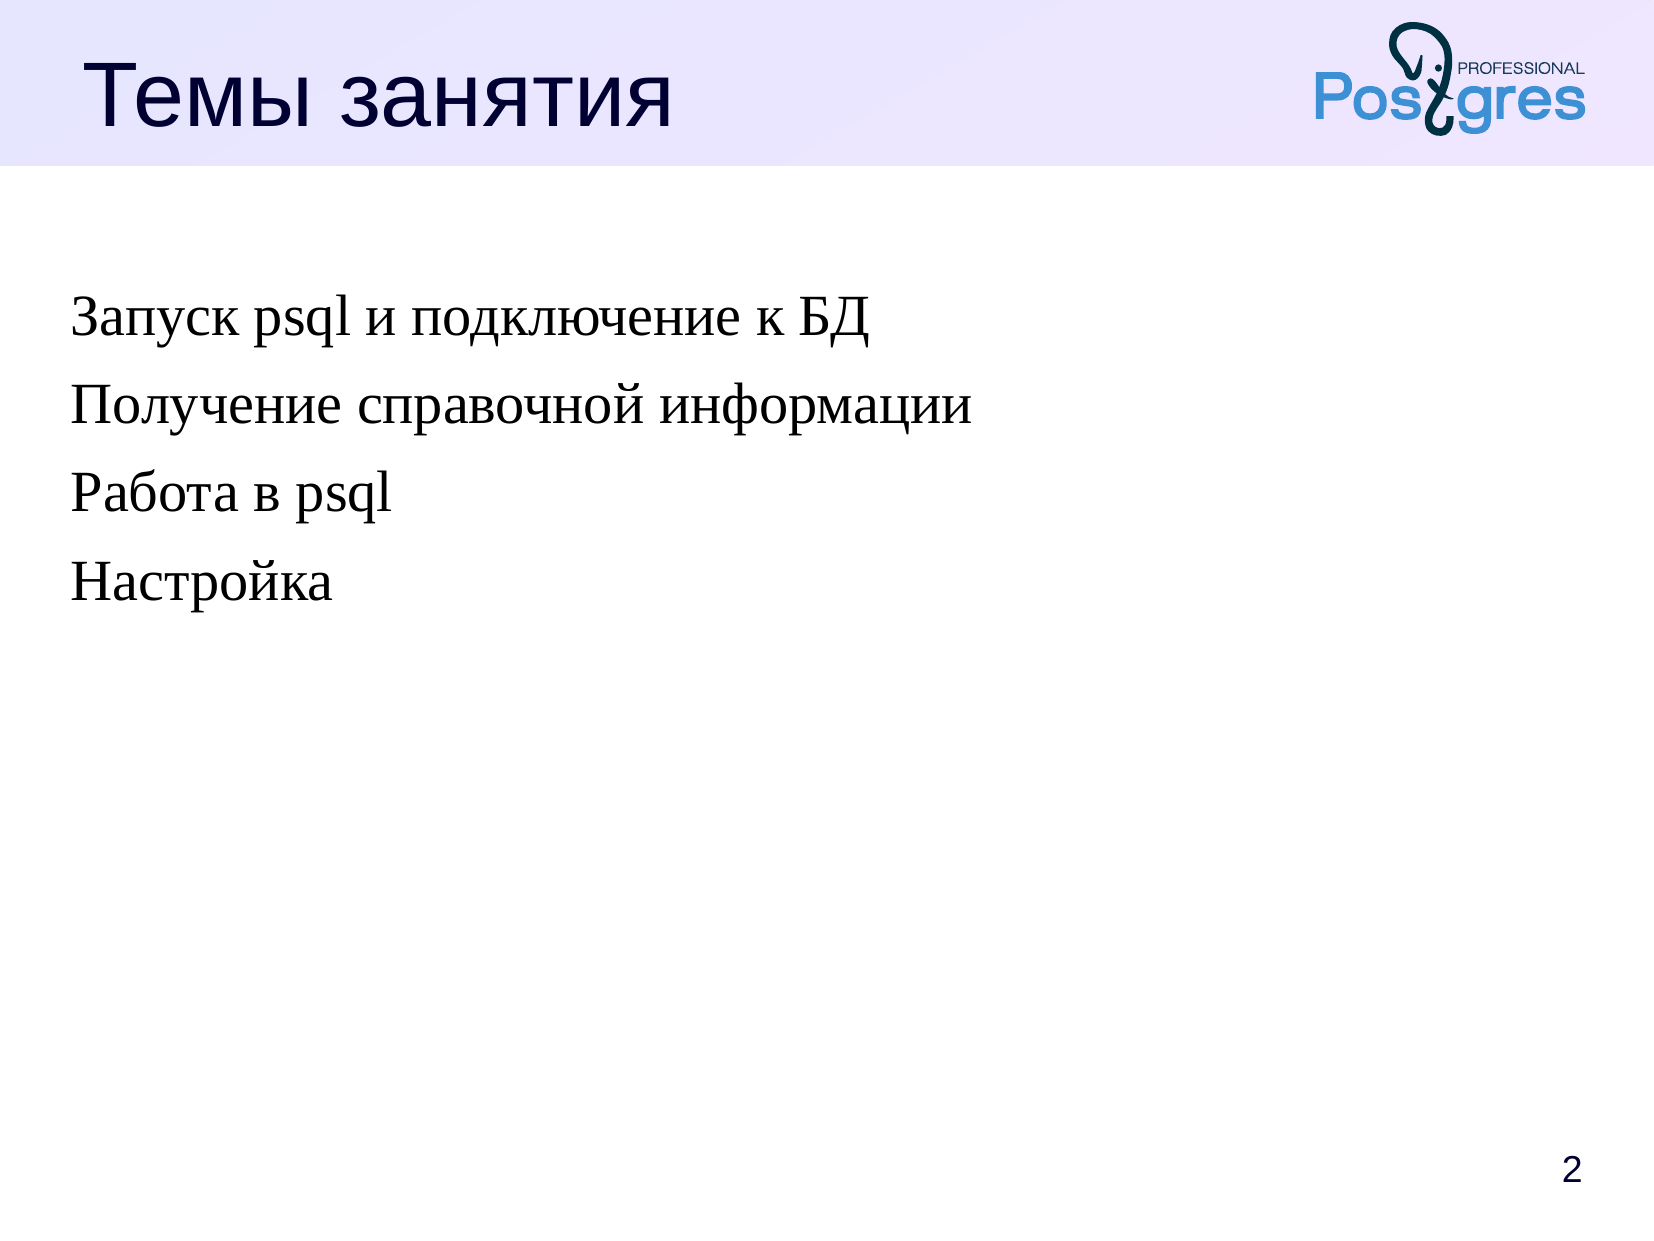

# Темы занятия
Запуск psql и подключение к БД
Получение справочной информации
Работа в psql
Настройка